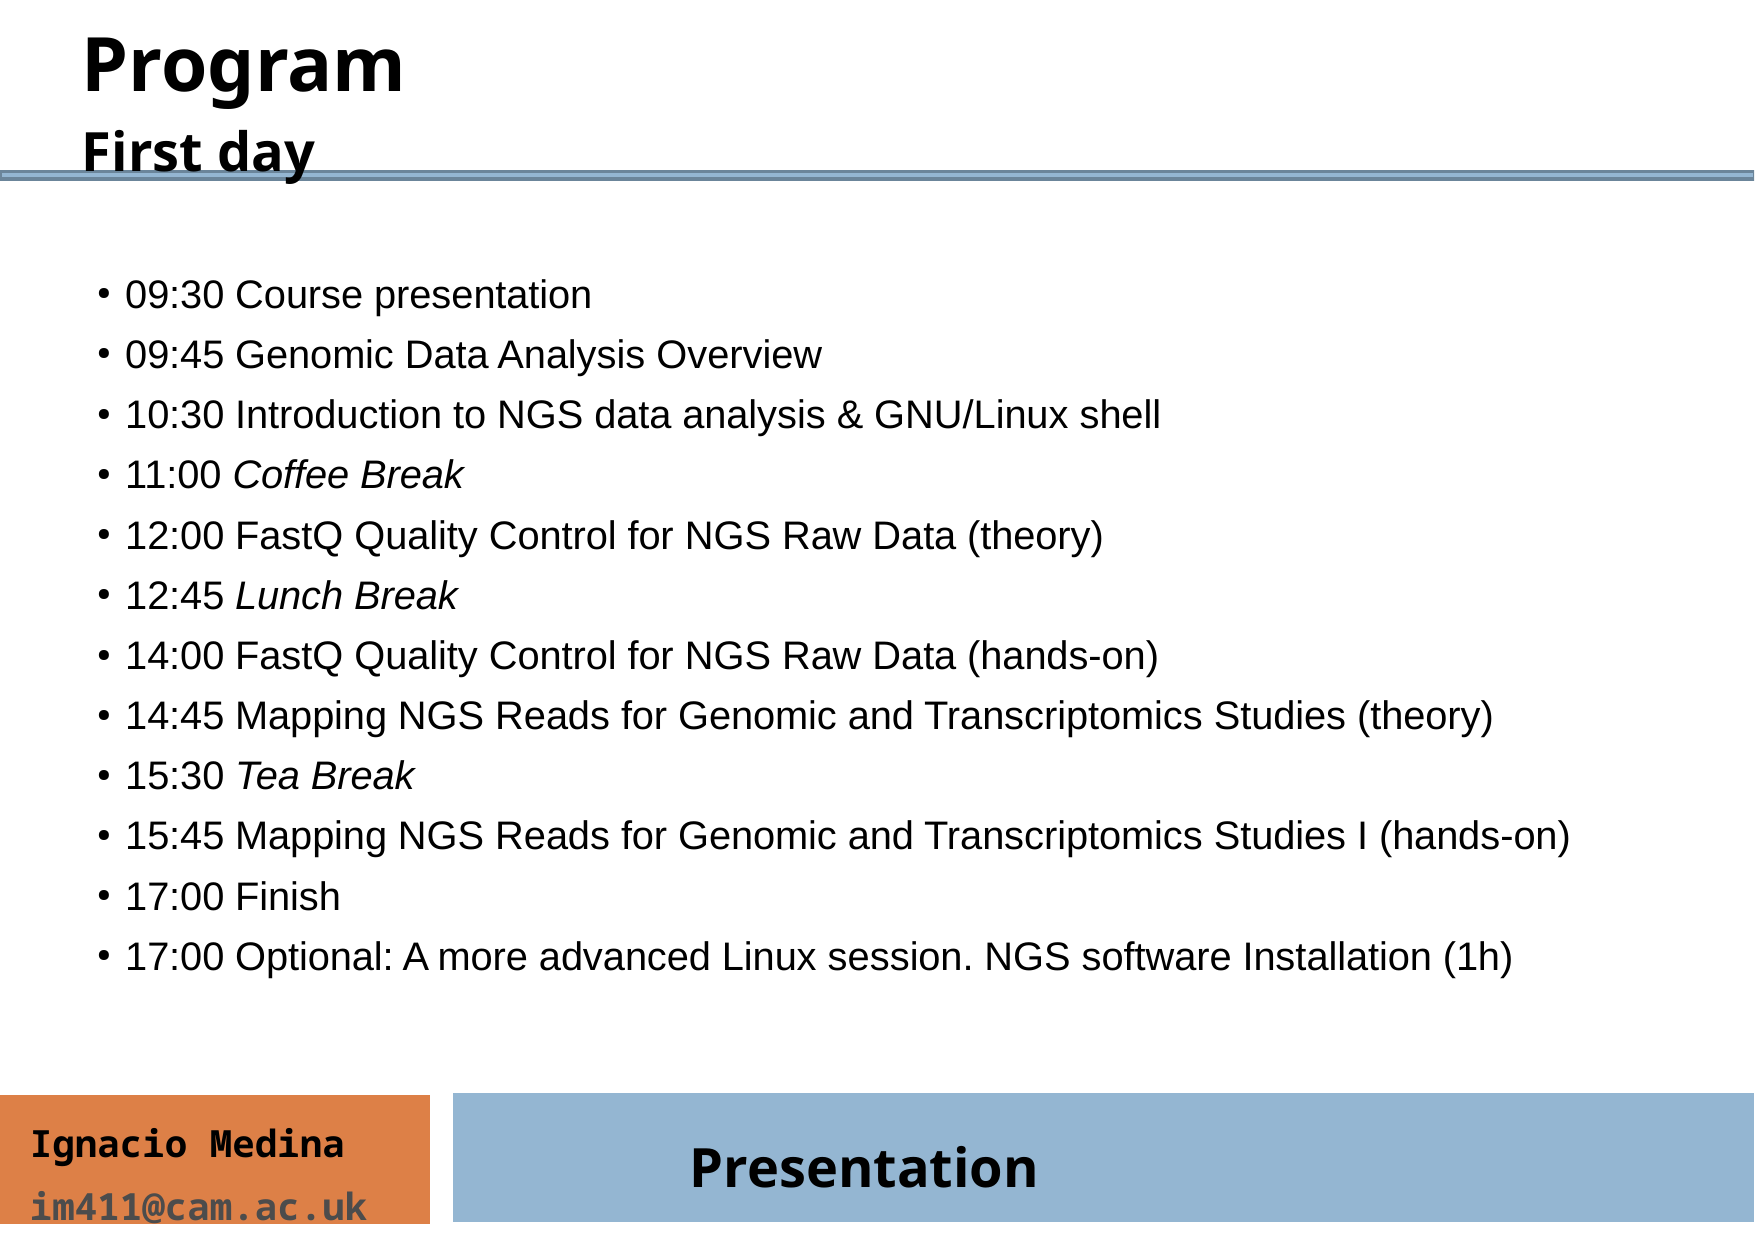

Program
First day
# 09:30 Course presentation
09:45 Genomic Data Analysis Overview
10:30 Introduction to NGS data analysis & GNU/Linux shell
11:00 Coffee Break
12:00 FastQ Quality Control for NGS Raw Data (theory)
12:45 Lunch Break
14:00 FastQ Quality Control for NGS Raw Data (hands-on)
14:45 Mapping NGS Reads for Genomic and Transcriptomics Studies (theory)
15:30 Tea Break
15:45 Mapping NGS Reads for Genomic and Transcriptomics Studies I (hands-on)
17:00 Finish
17:00 Optional: A more advanced Linux session. NGS software Installation (1h)
Ignacio Medina
im411@cam.ac.uk
Presentation